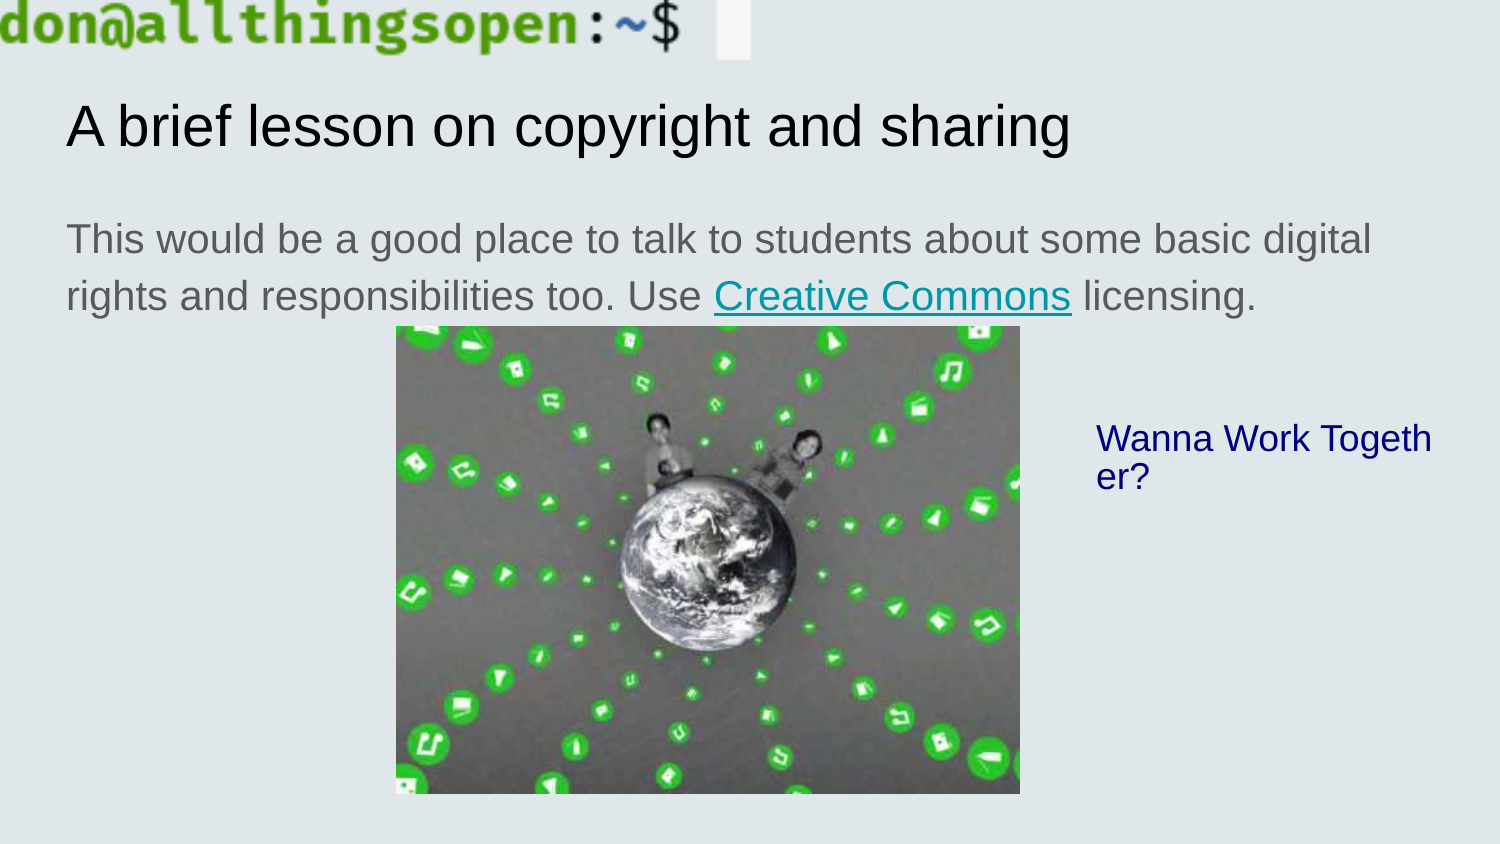

# A brief lesson on copyright and sharing
This would be a good place to talk to students about some basic digital rights and responsibilities too. Use Creative Commons licensing.
Wanna Work Together?